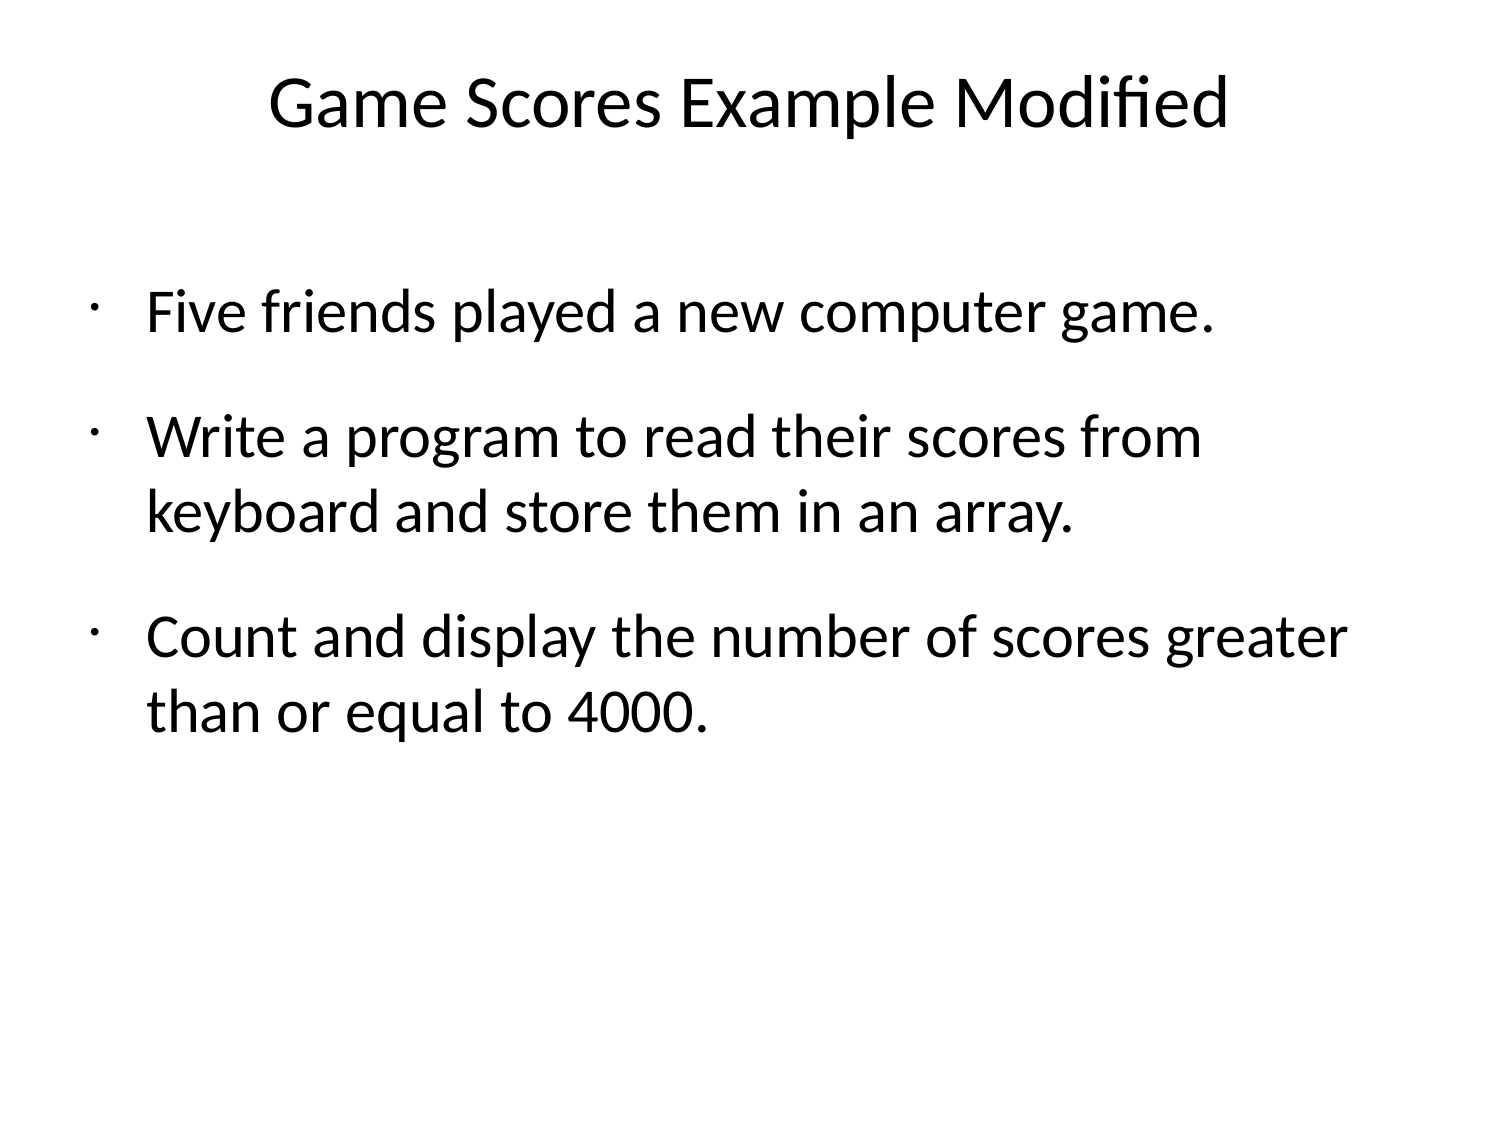

# Game Scores Example Modified
Five friends played a new computer game.
Write a program to read their scores from keyboard and store them in an array.
Count and display the number of scores greater than or equal to 4000.